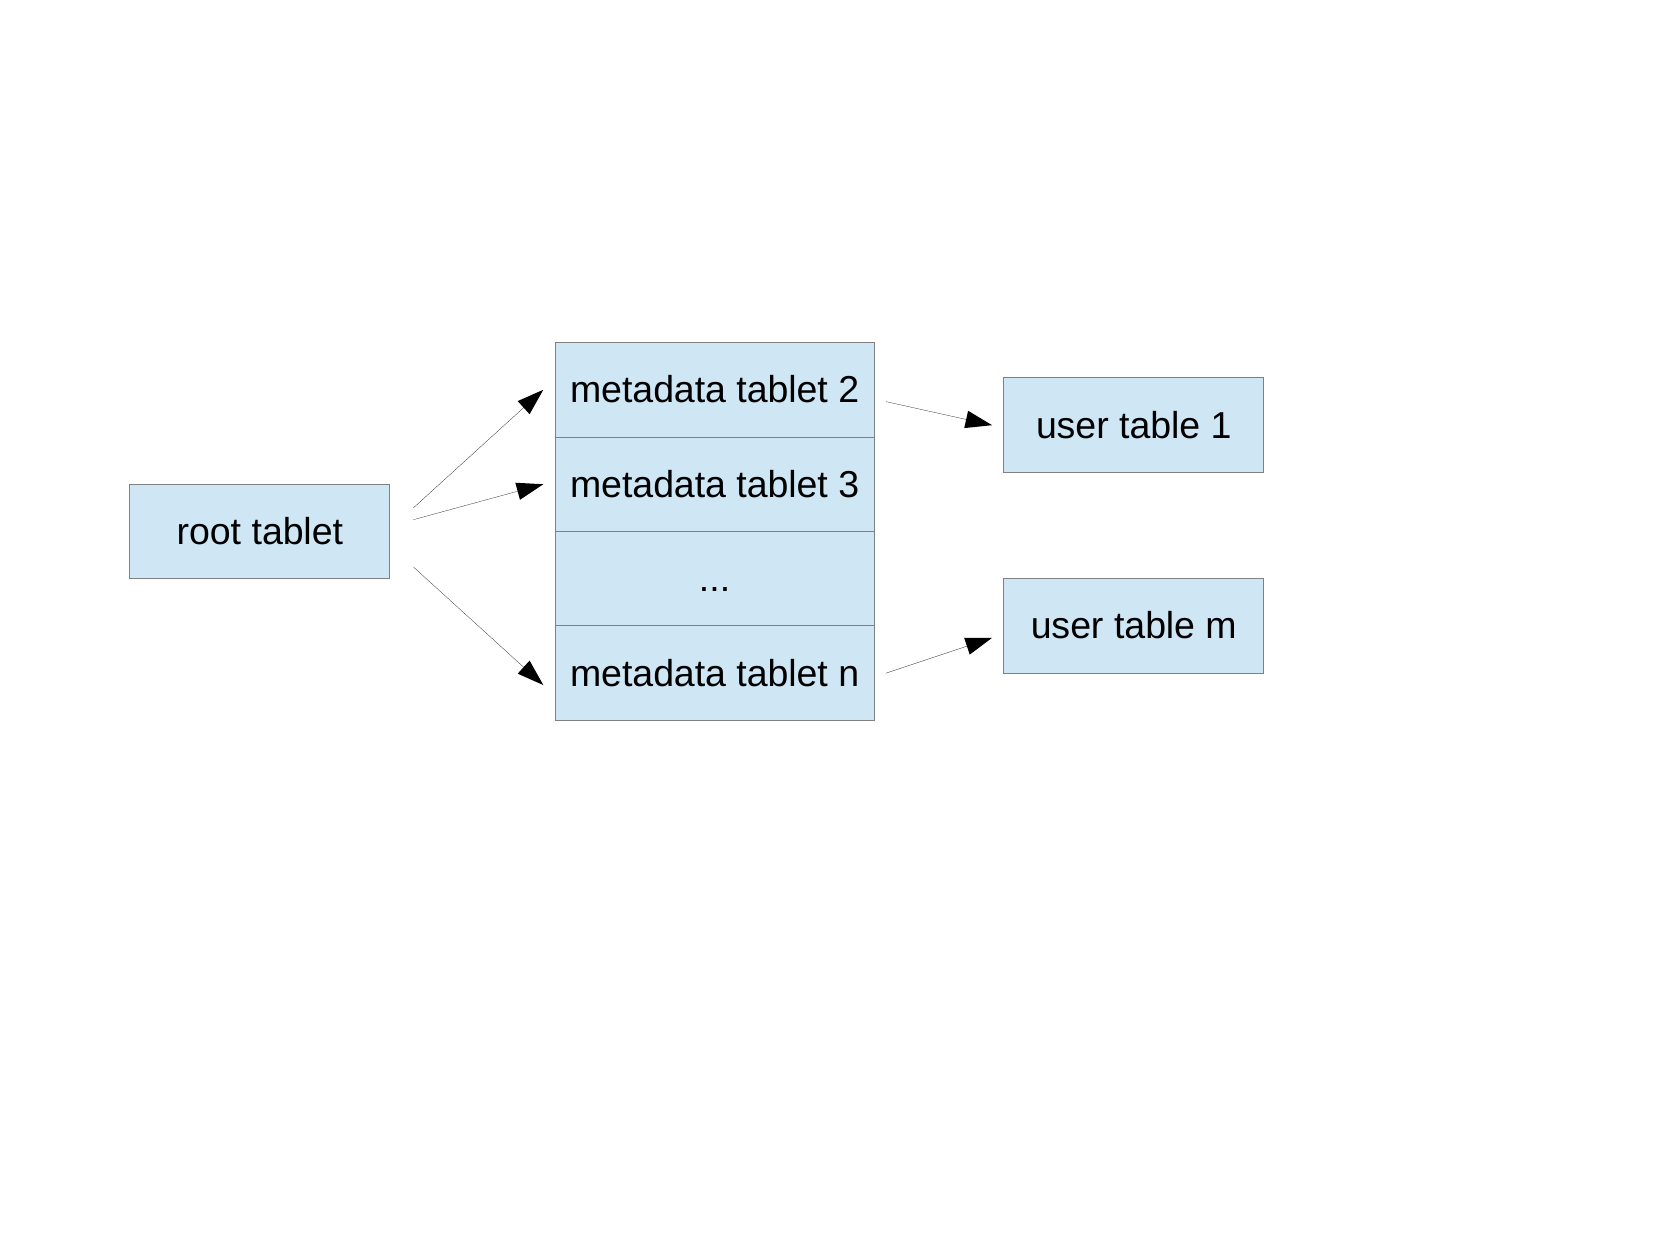

metadata tablet 2
user table 1
metadata tablet 3
root tablet
...
user table m
metadata tablet n